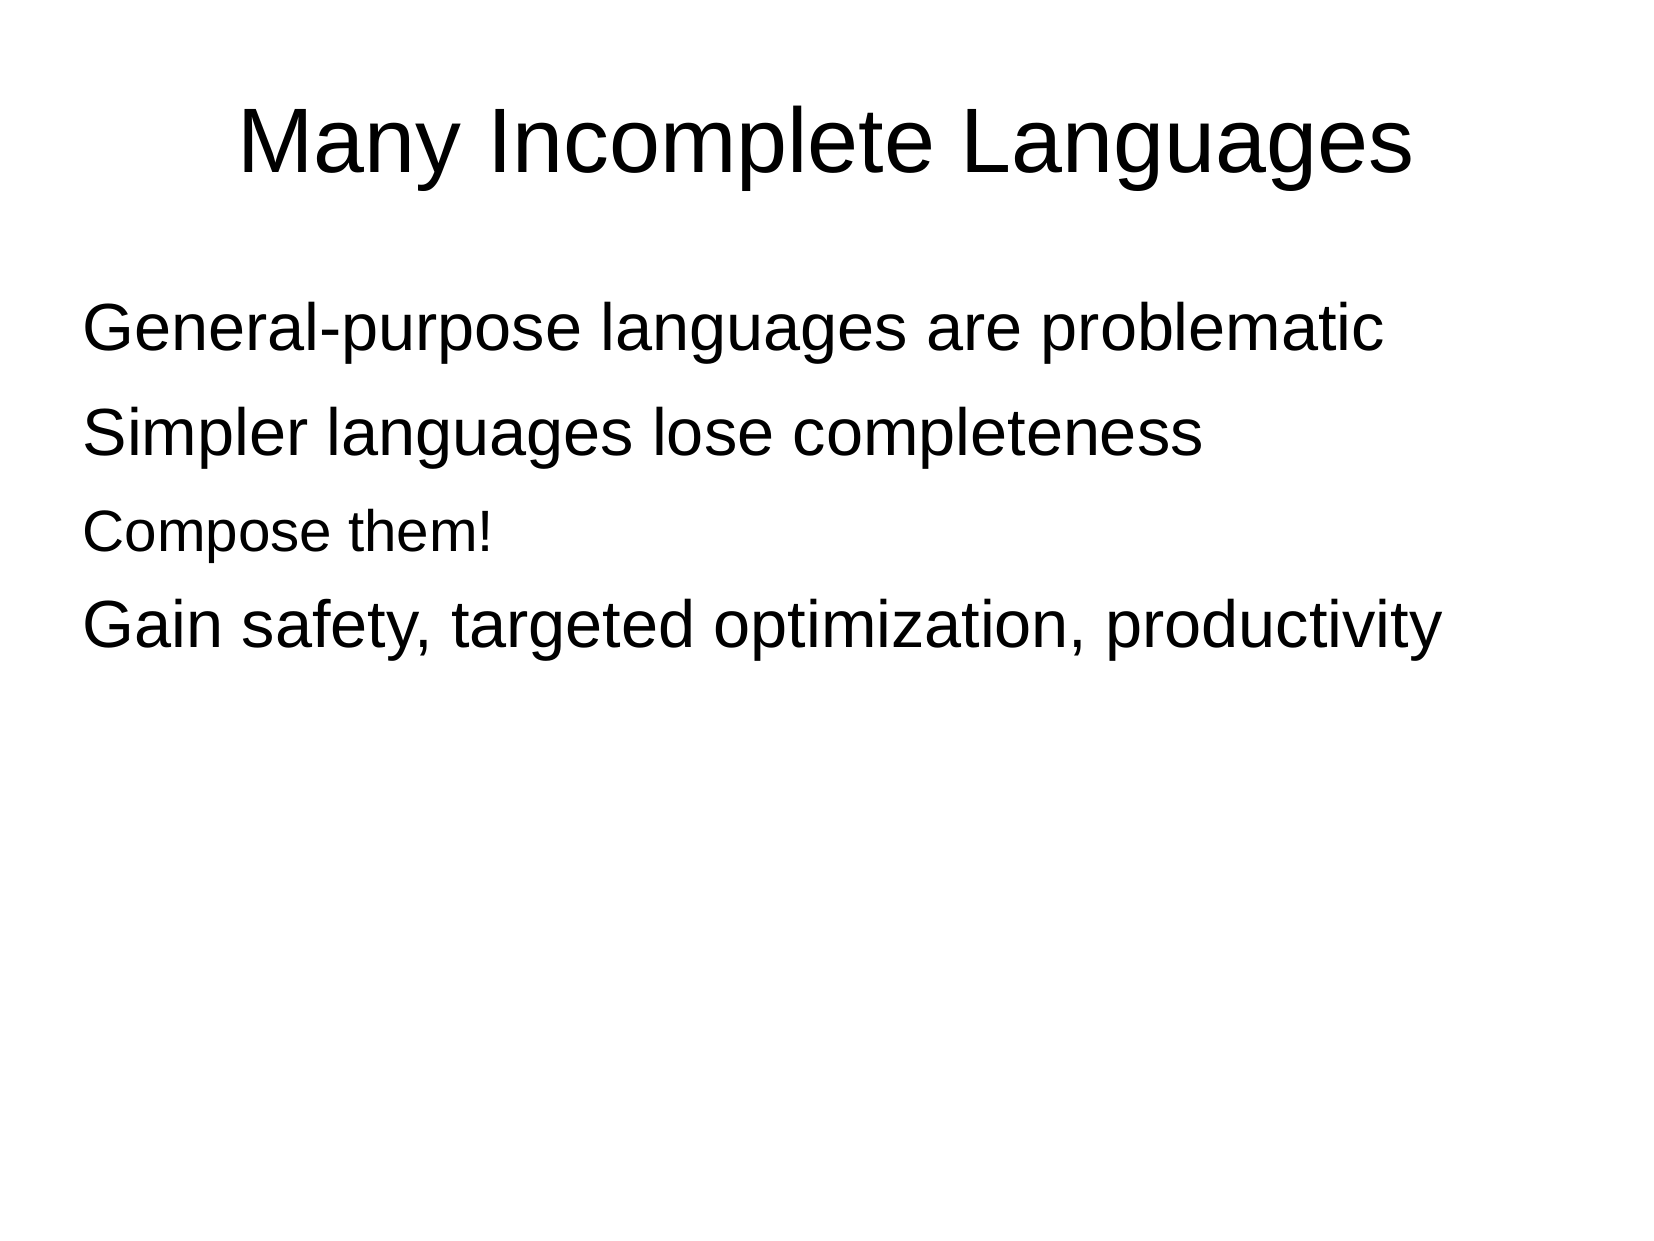

# Many Incomplete Languages
General-purpose languages are problematic
Simpler languages lose completeness
Compose them!
Gain safety, targeted optimization, productivity